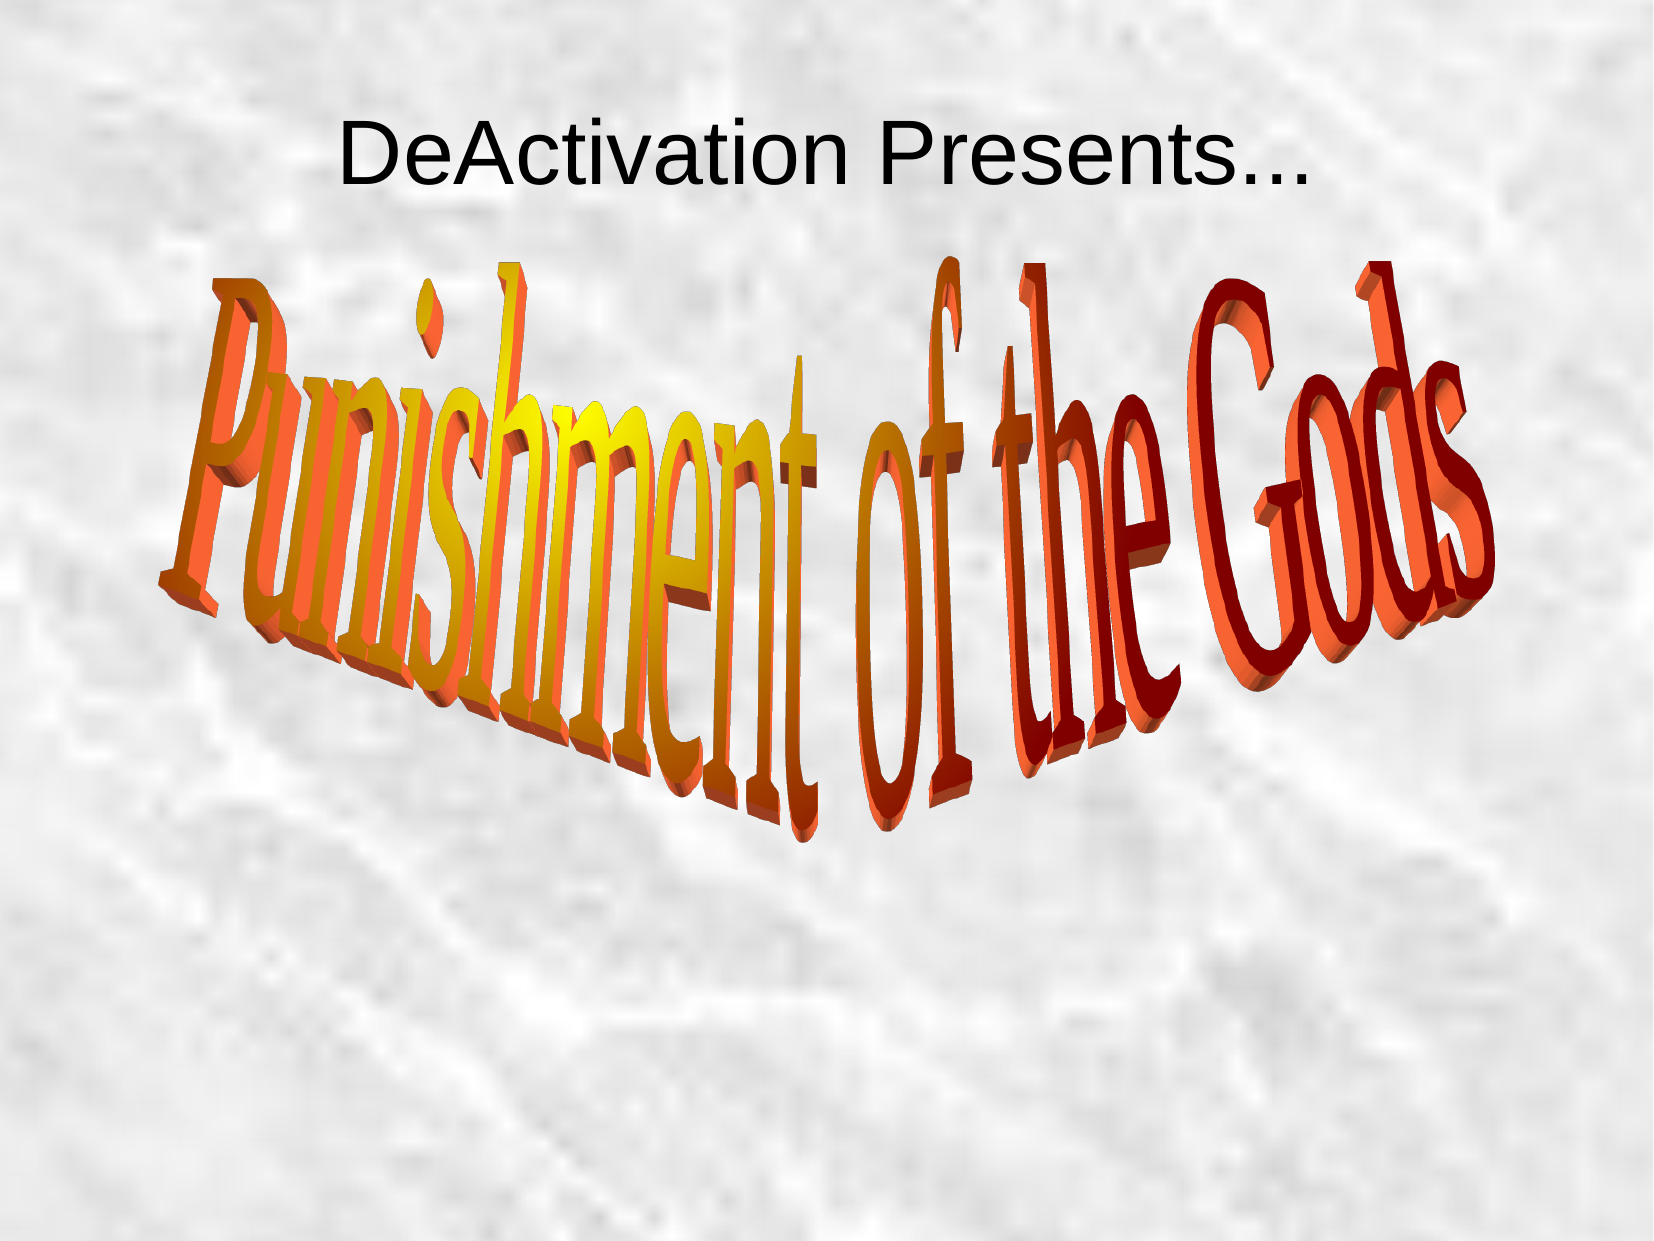

# DeActivation Presents...
Punishment of the Gods